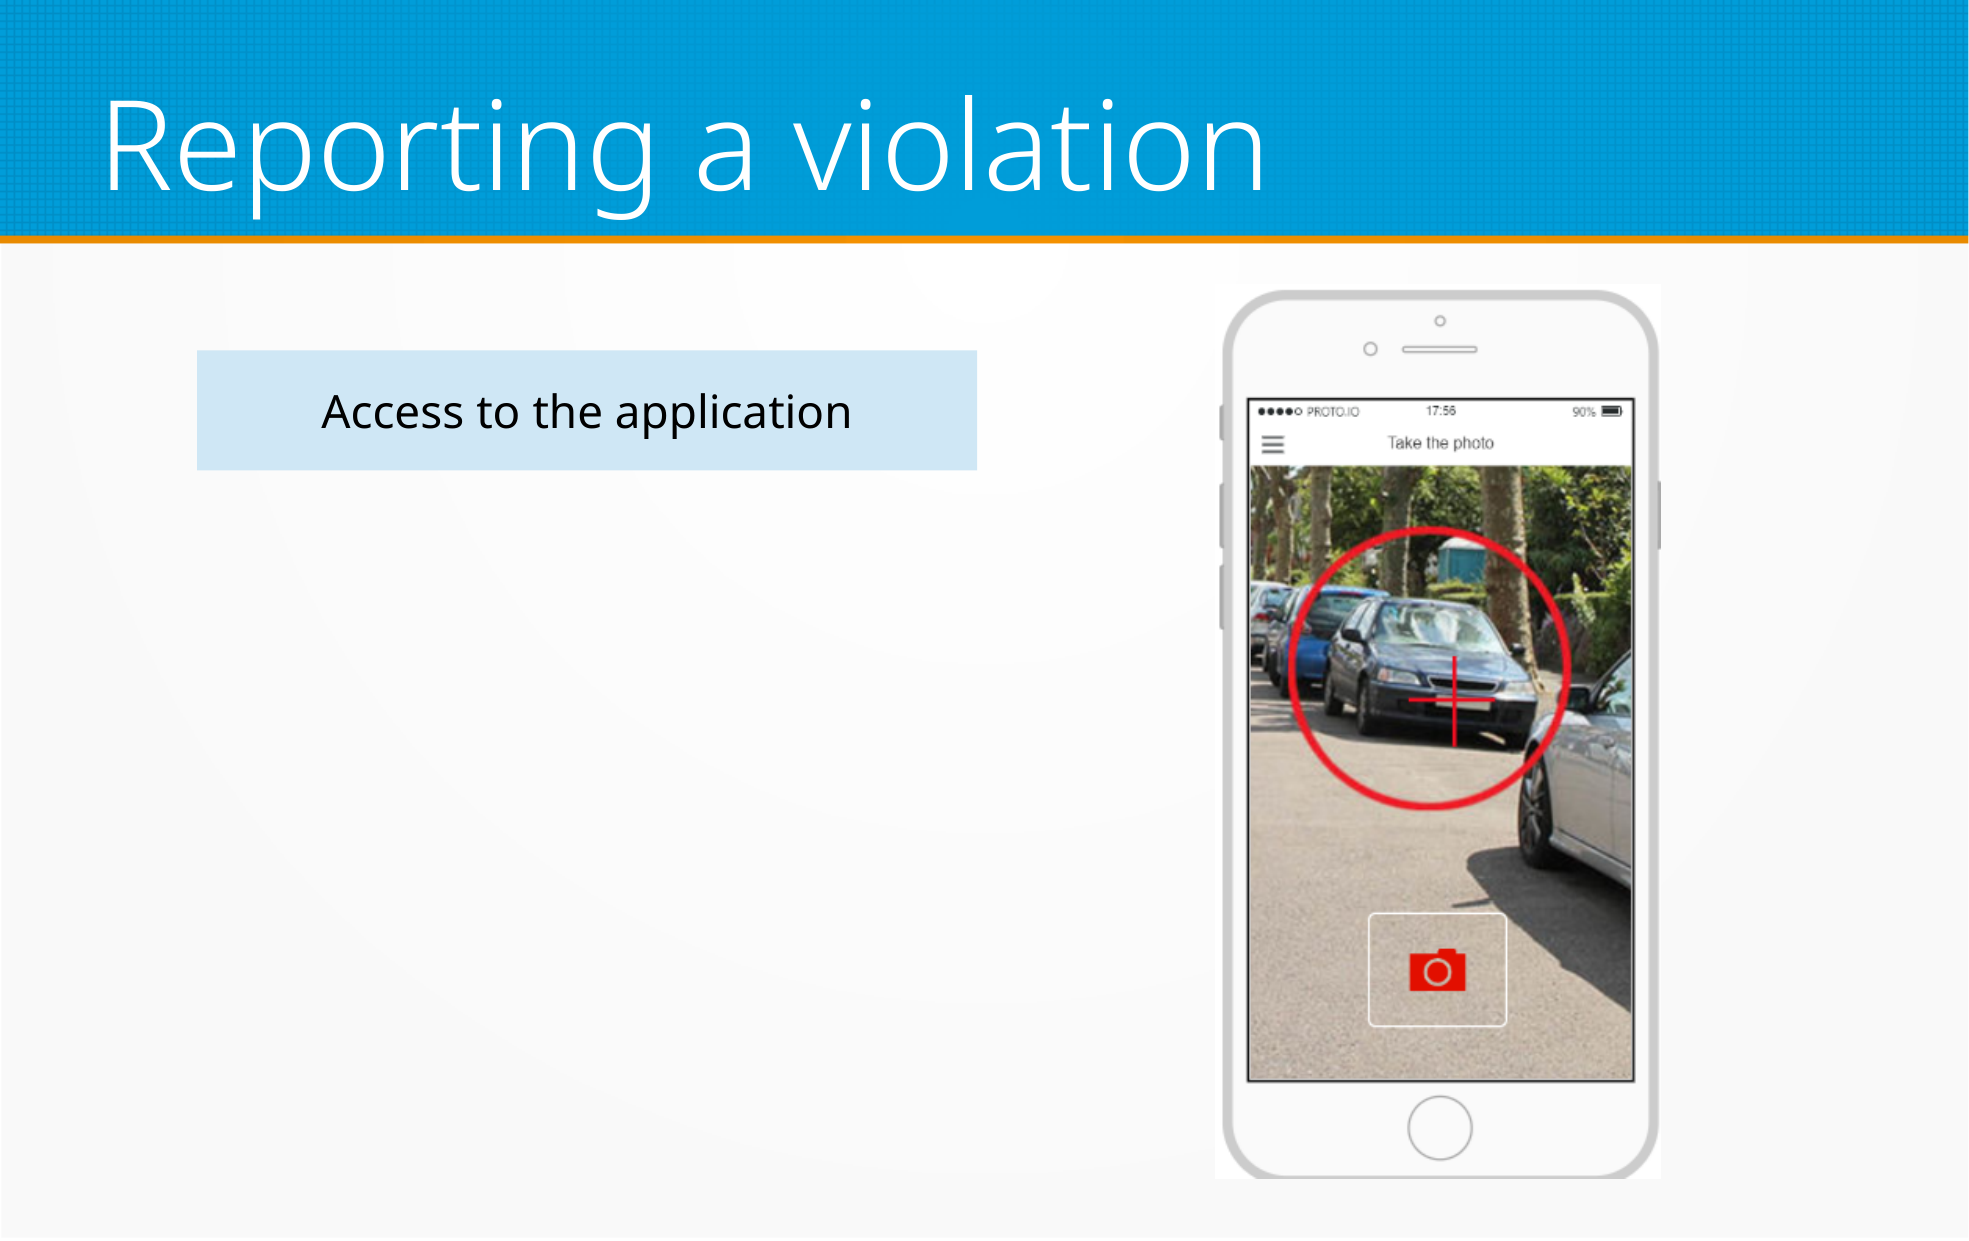

# Reporting a violation
Access to the application